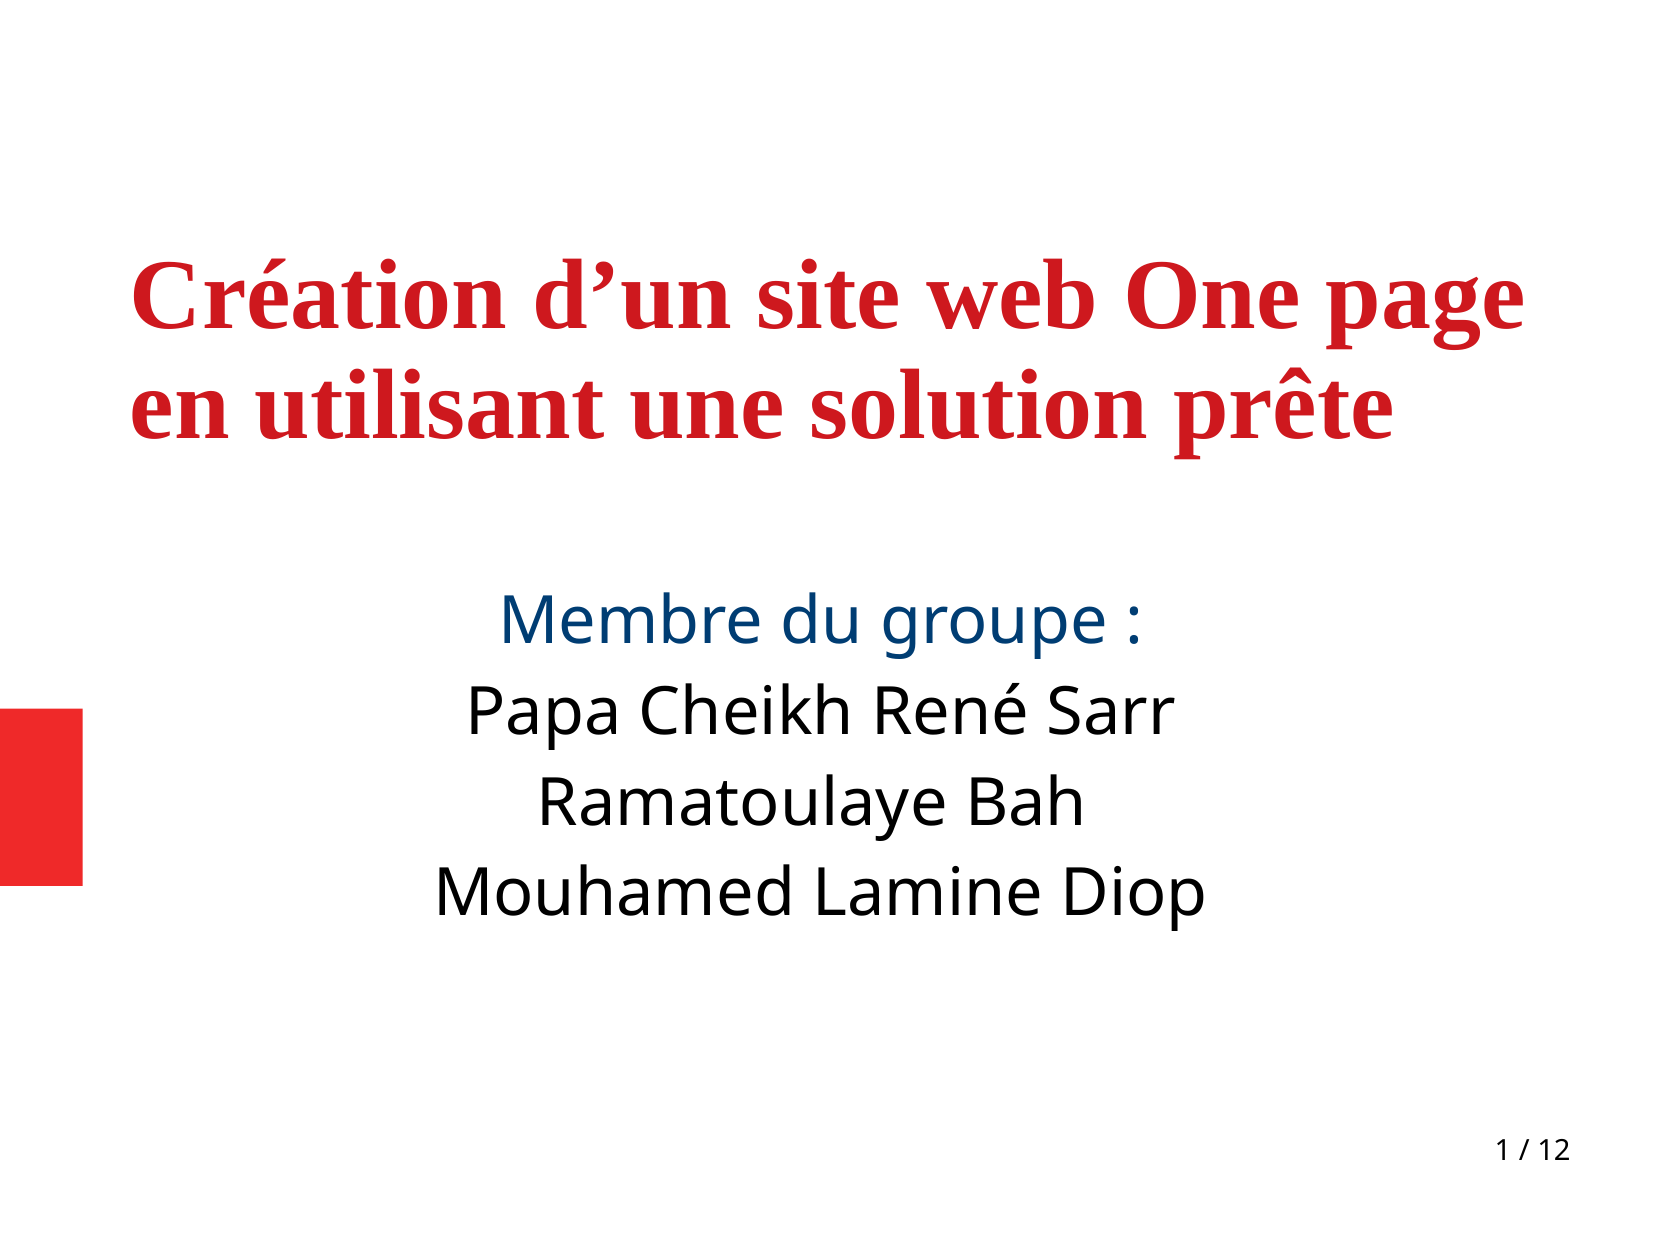

# Création d’un site web One page en utilisant une solution prête
Membre du groupe :
Papa Cheikh René Sarr
Ramatoulaye Bah
Mouhamed Lamine Diop
1